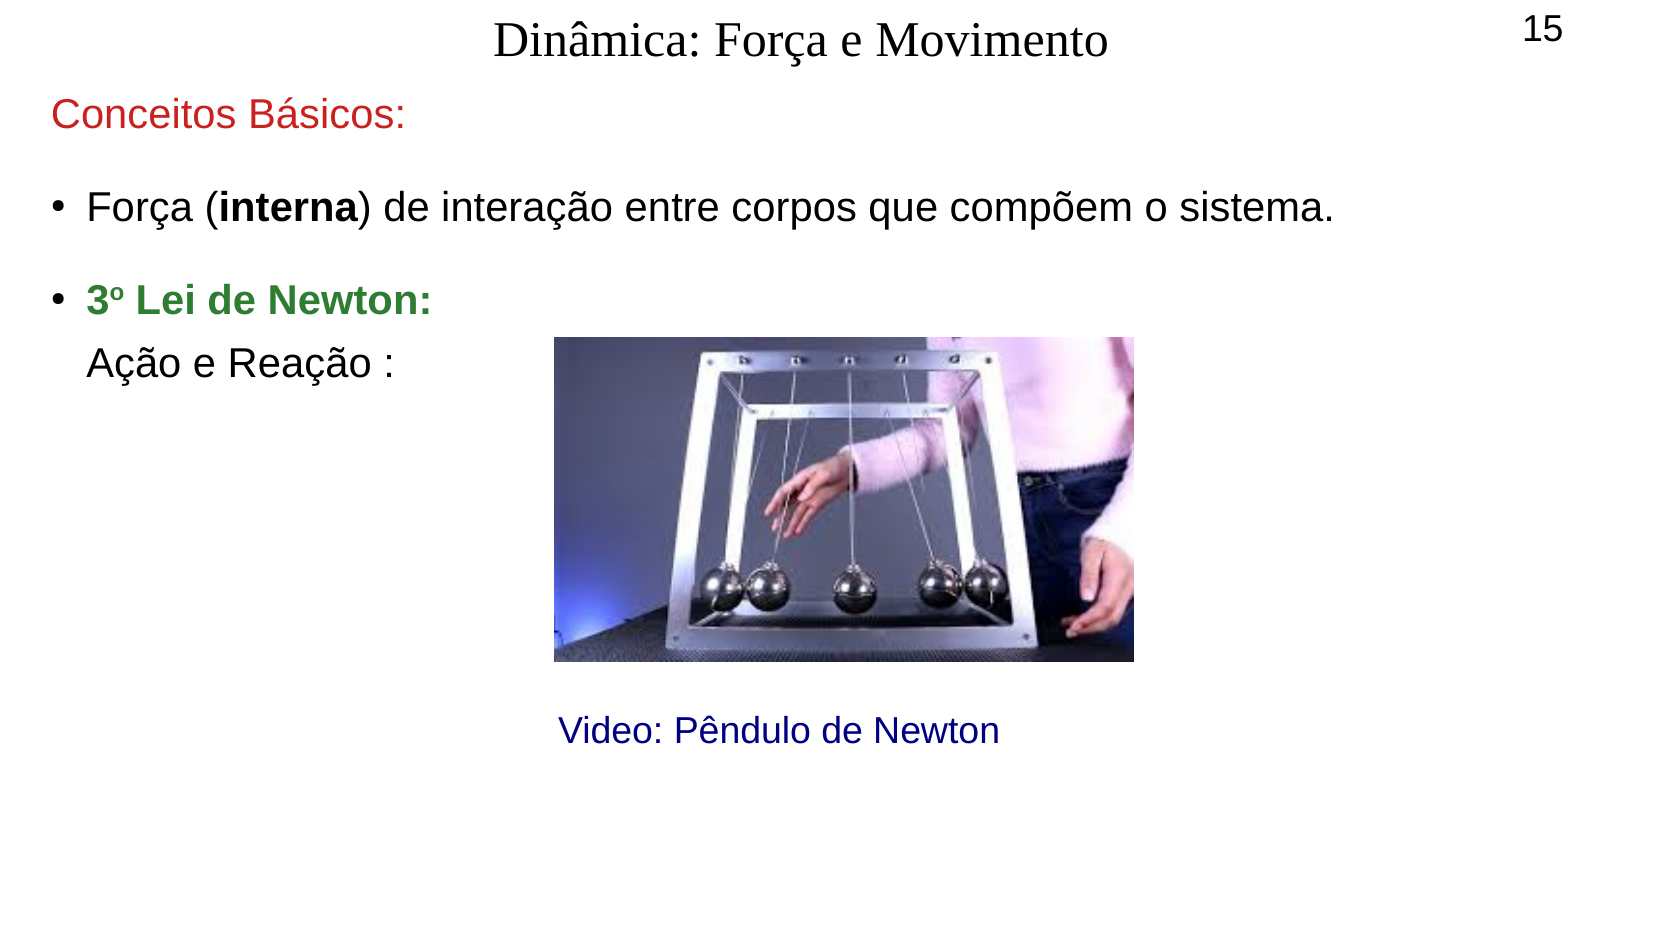

Dinâmica: Força e Movimento
Conceitos Básicos:
Força (interna) de interação entre corpos que compõem o sistema.
3o Lei de Newton:
Ação e Reação :
Video: Pêndulo de Newton